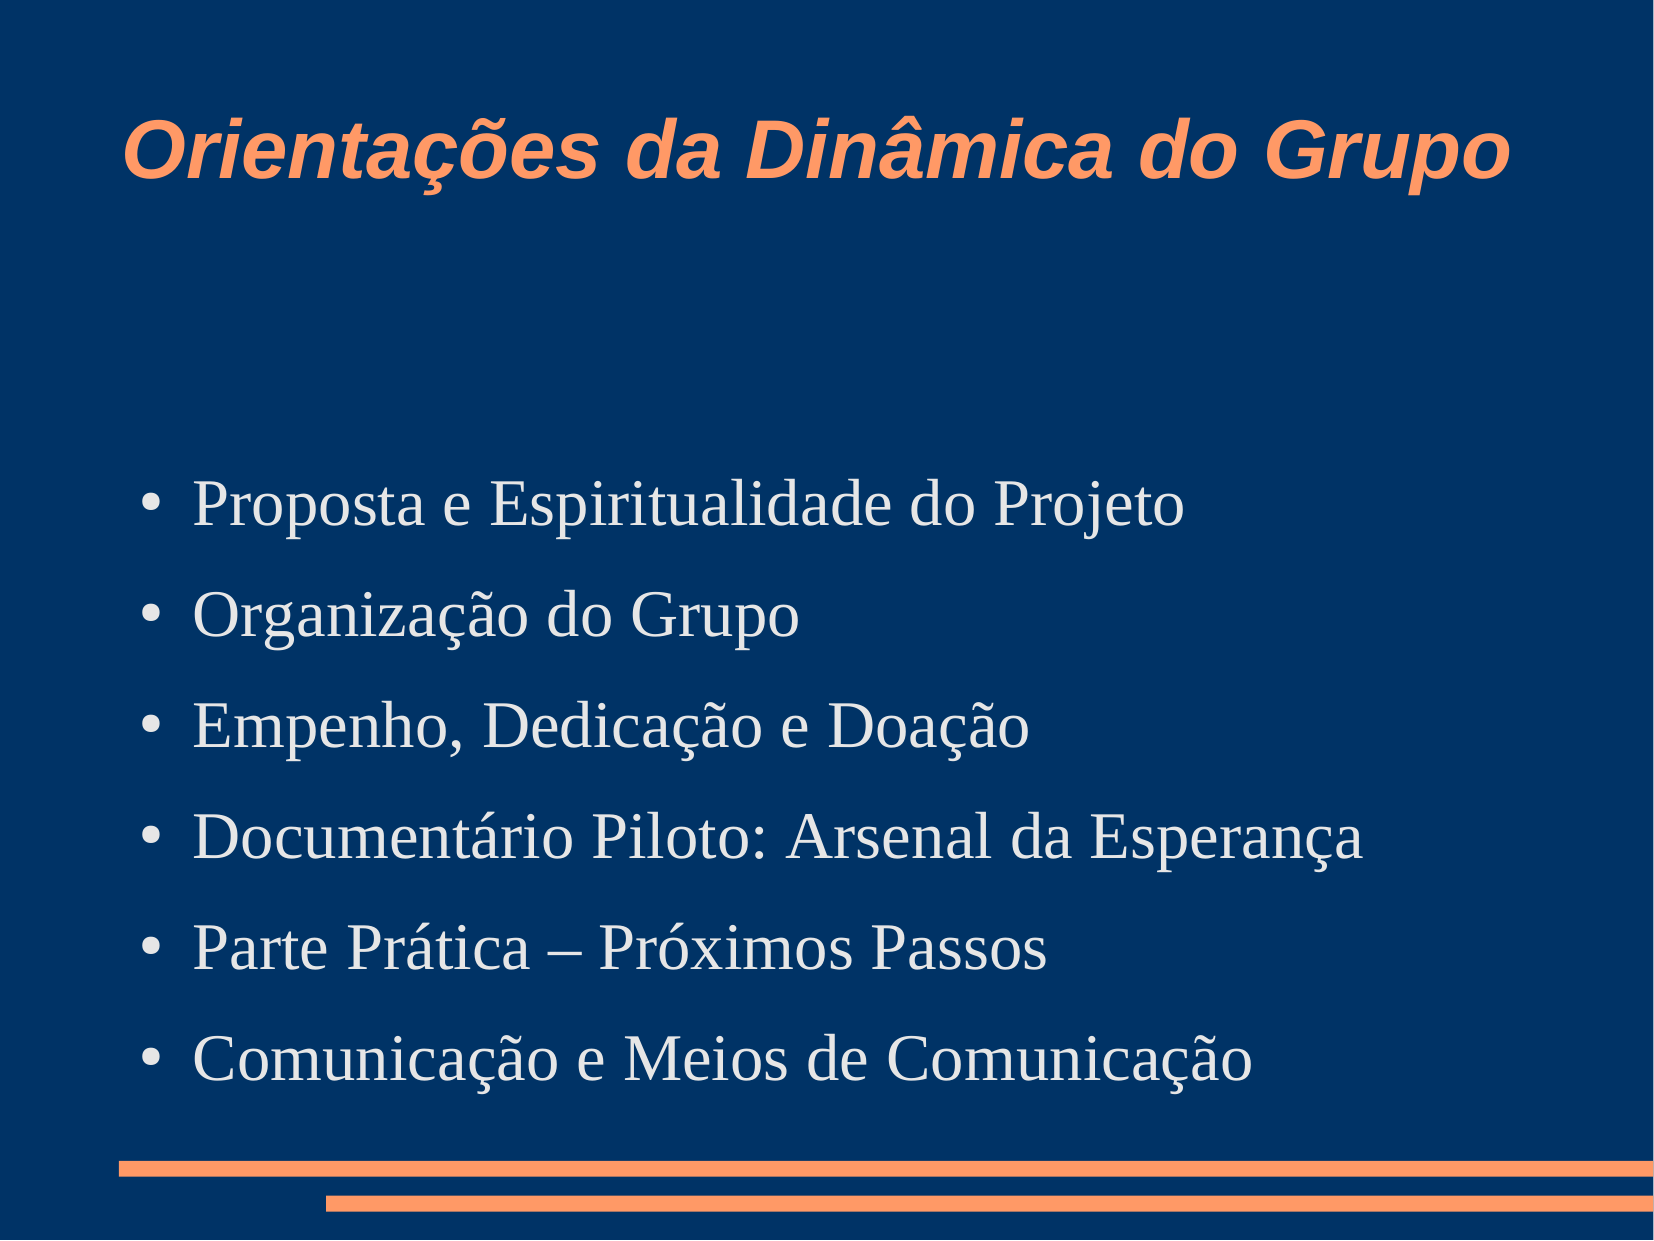

# Orientações da Dinâmica do Grupo
Proposta e Espiritualidade do Projeto
Organização do Grupo
Empenho, Dedicação e Doação
Documentário Piloto: Arsenal da Esperança
Parte Prática – Próximos Passos
Comunicação e Meios de Comunicação